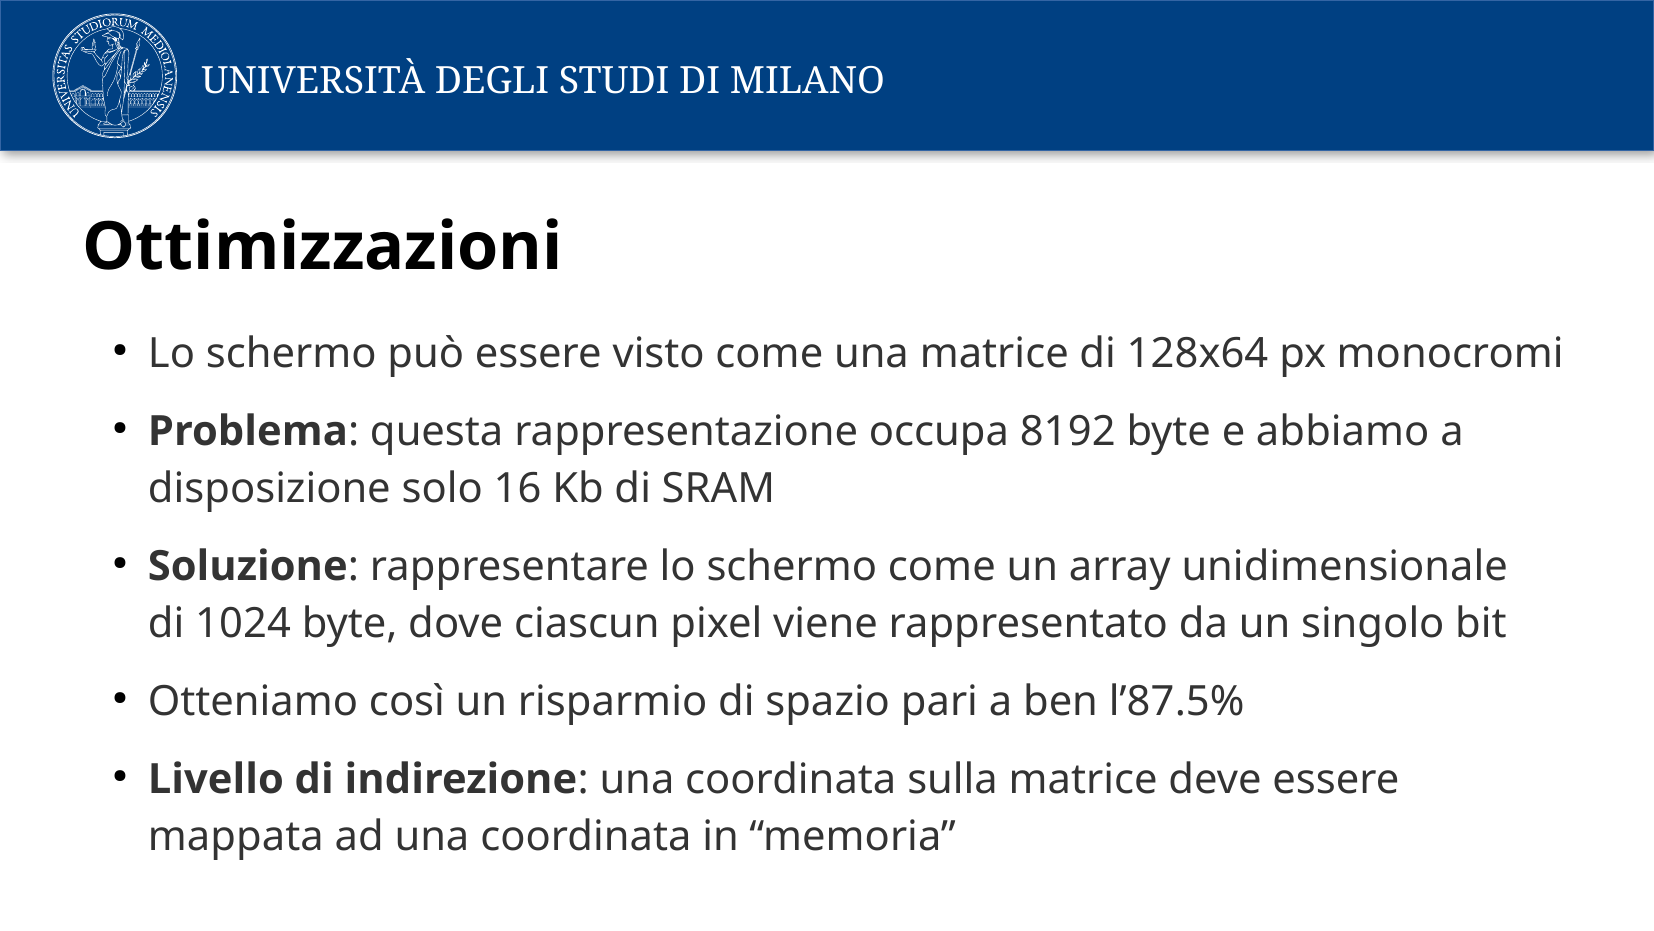

UNIVERSITÀ DEGLI STUDI DI MILANO
# Ottimizzazioni
Lo schermo può essere visto come una matrice di 128x64 px monocromi
Problema: questa rappresentazione occupa 8192 byte e abbiamo a disposizione solo 16 Kb di SRAM
Soluzione: rappresentare lo schermo come un array unidimensionale di 1024 byte, dove ciascun pixel viene rappresentato da un singolo bit
Otteniamo così un risparmio di spazio pari a ben l’87.5%
Livello di indirezione: una coordinata sulla matrice deve essere mappata ad una coordinata in “memoria”